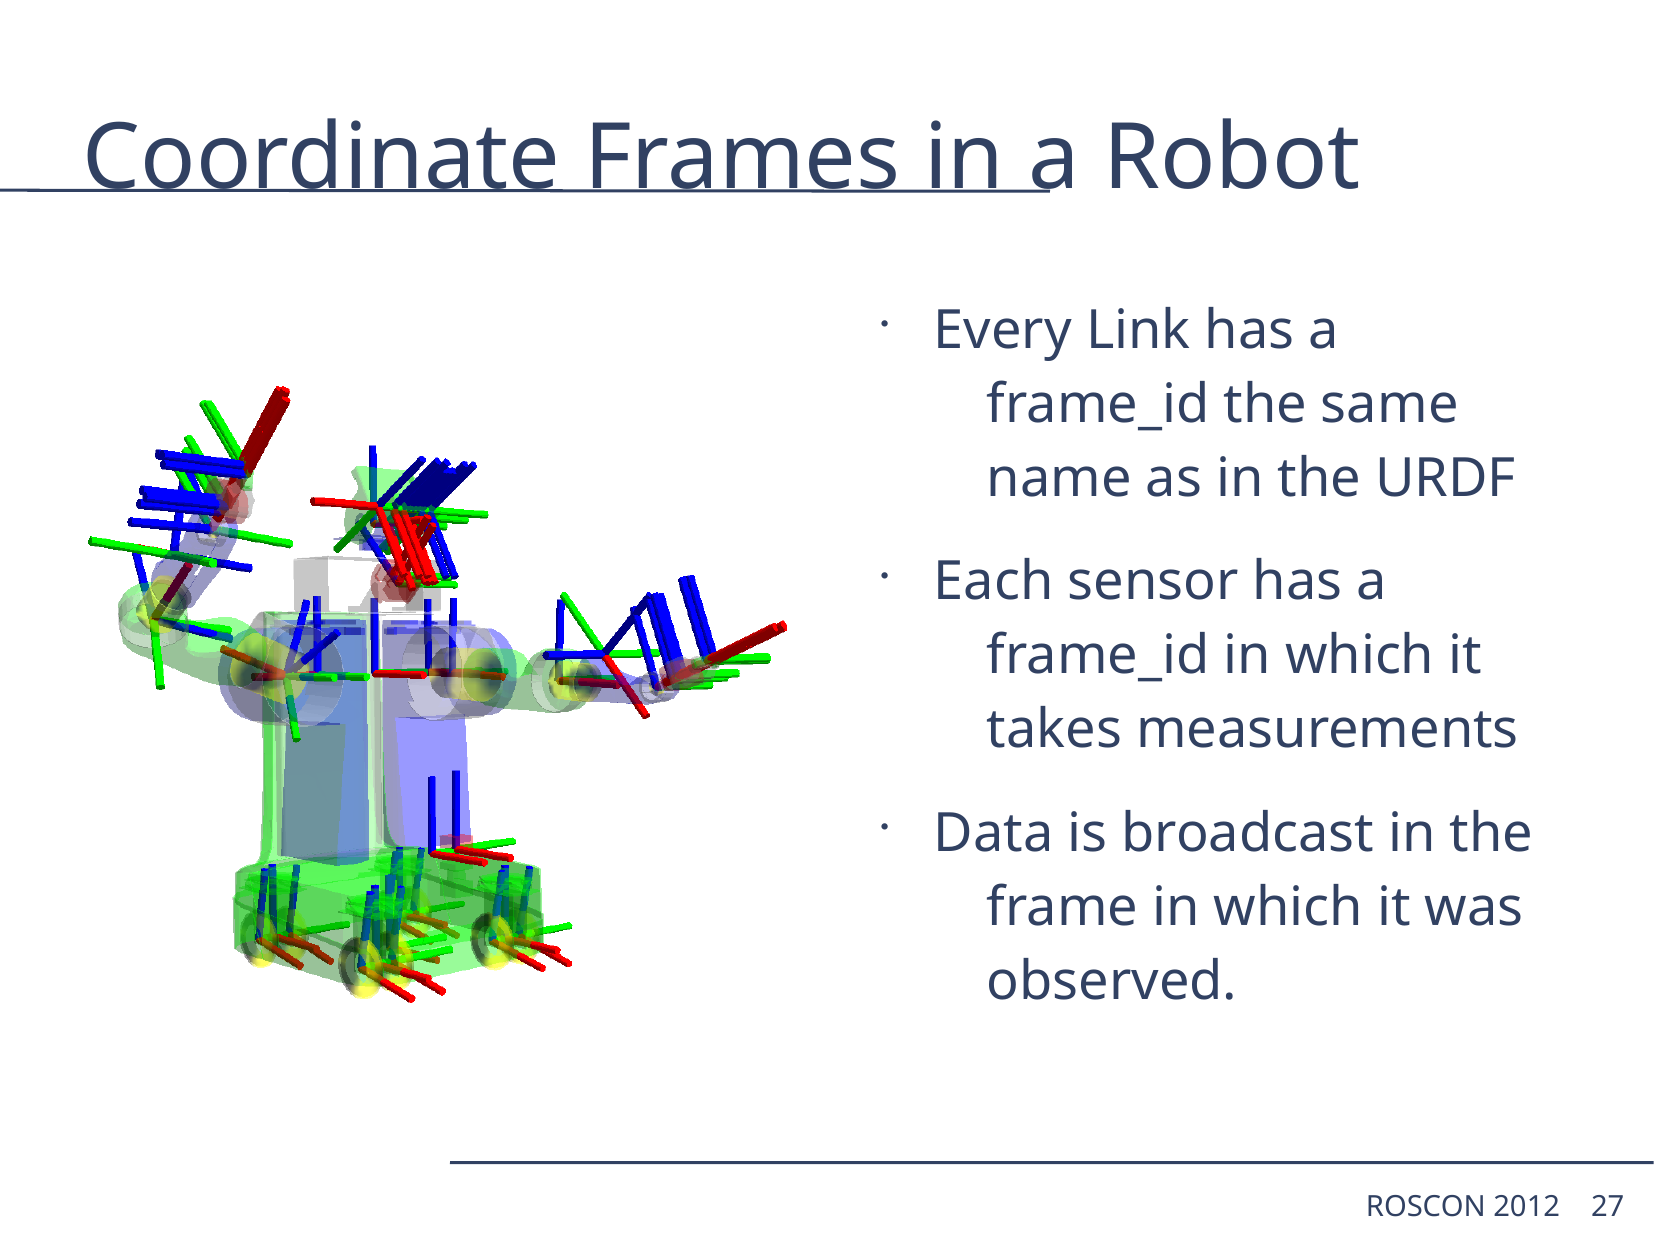

# Coordinate Frames in a Robot
Every Link has a frame_id the same name as in the URDF
Each sensor has a frame_id in which it takes measurements
Data is broadcast in the frame in which it was observed.